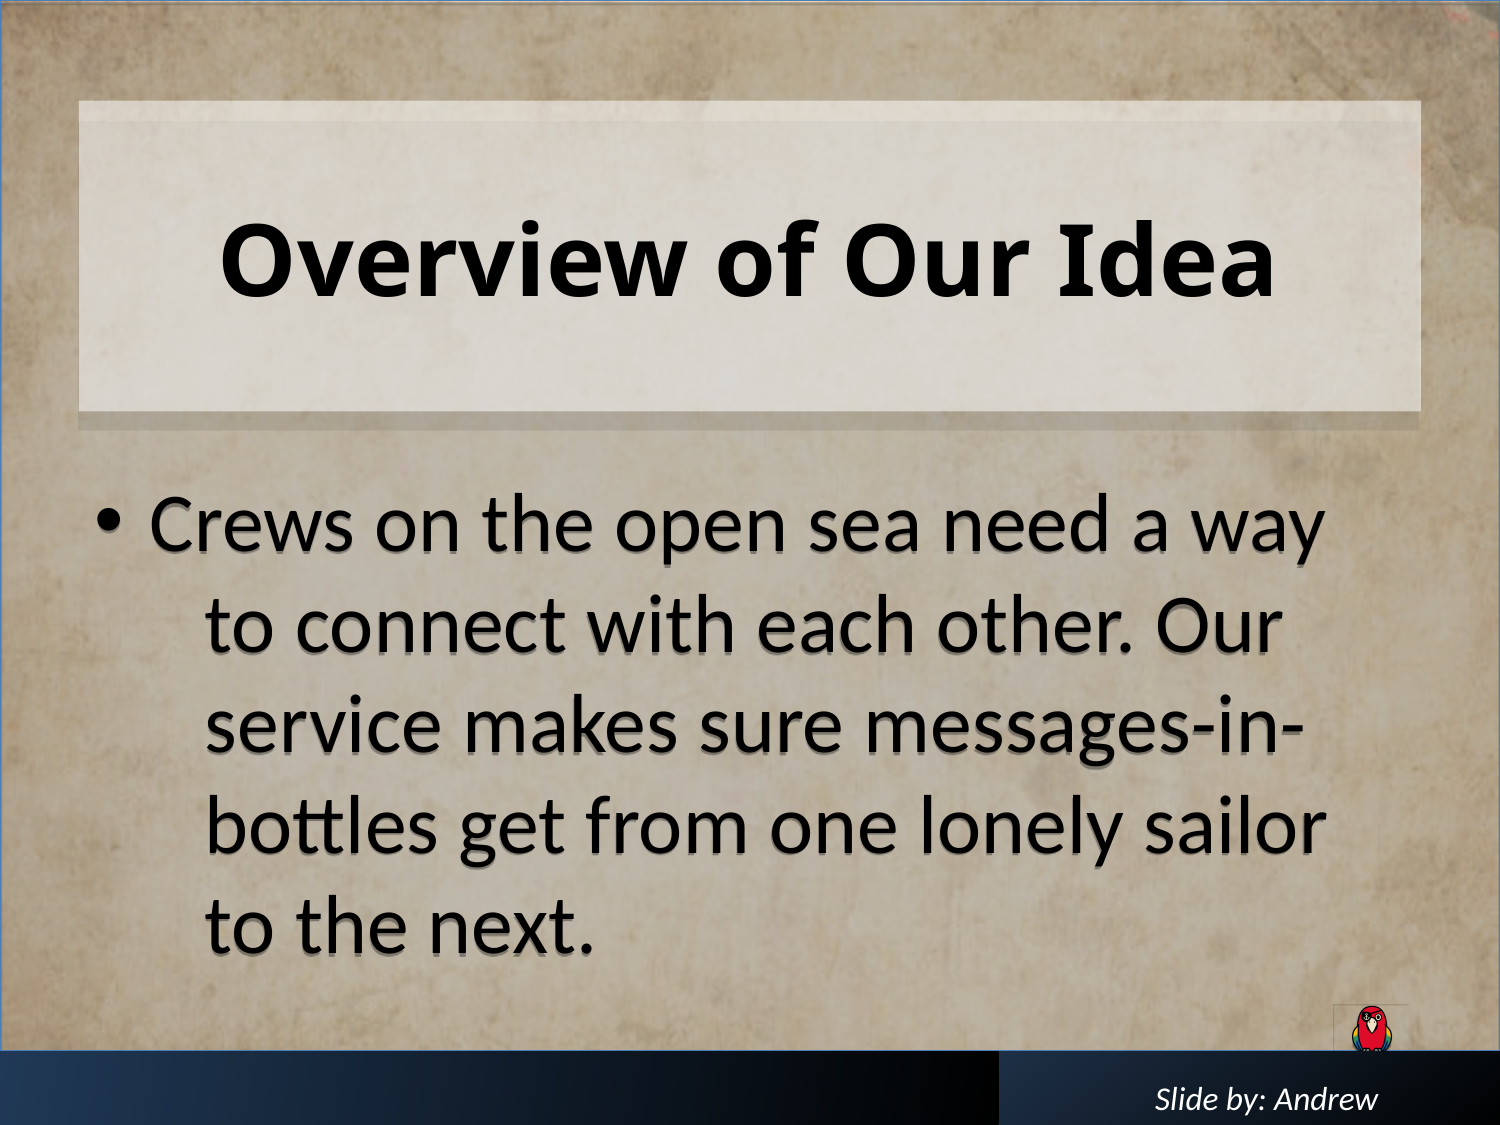

Overview of Our Idea
# Crews on the open sea need a way to connect with each other. Our service makes sure messages-in-bottles get from one lonely sailor to the next.
Slide by: Andrew